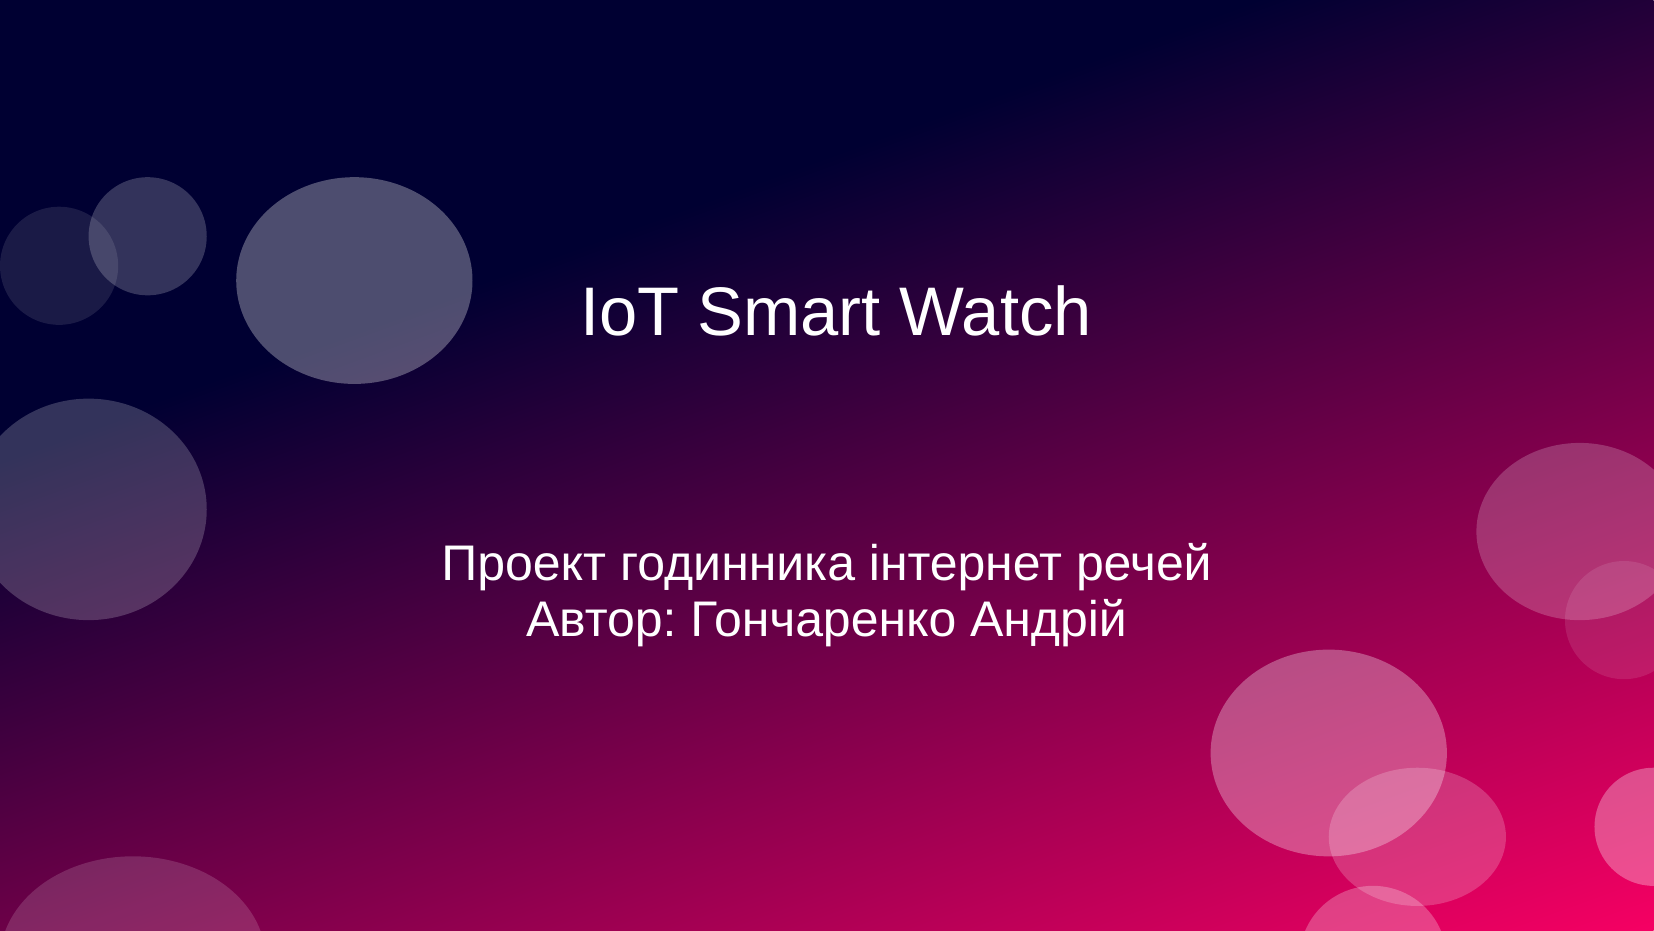

# IoT Smart Watch
Проект годинника інтернет речей
Автор: Гончаренко Андрій